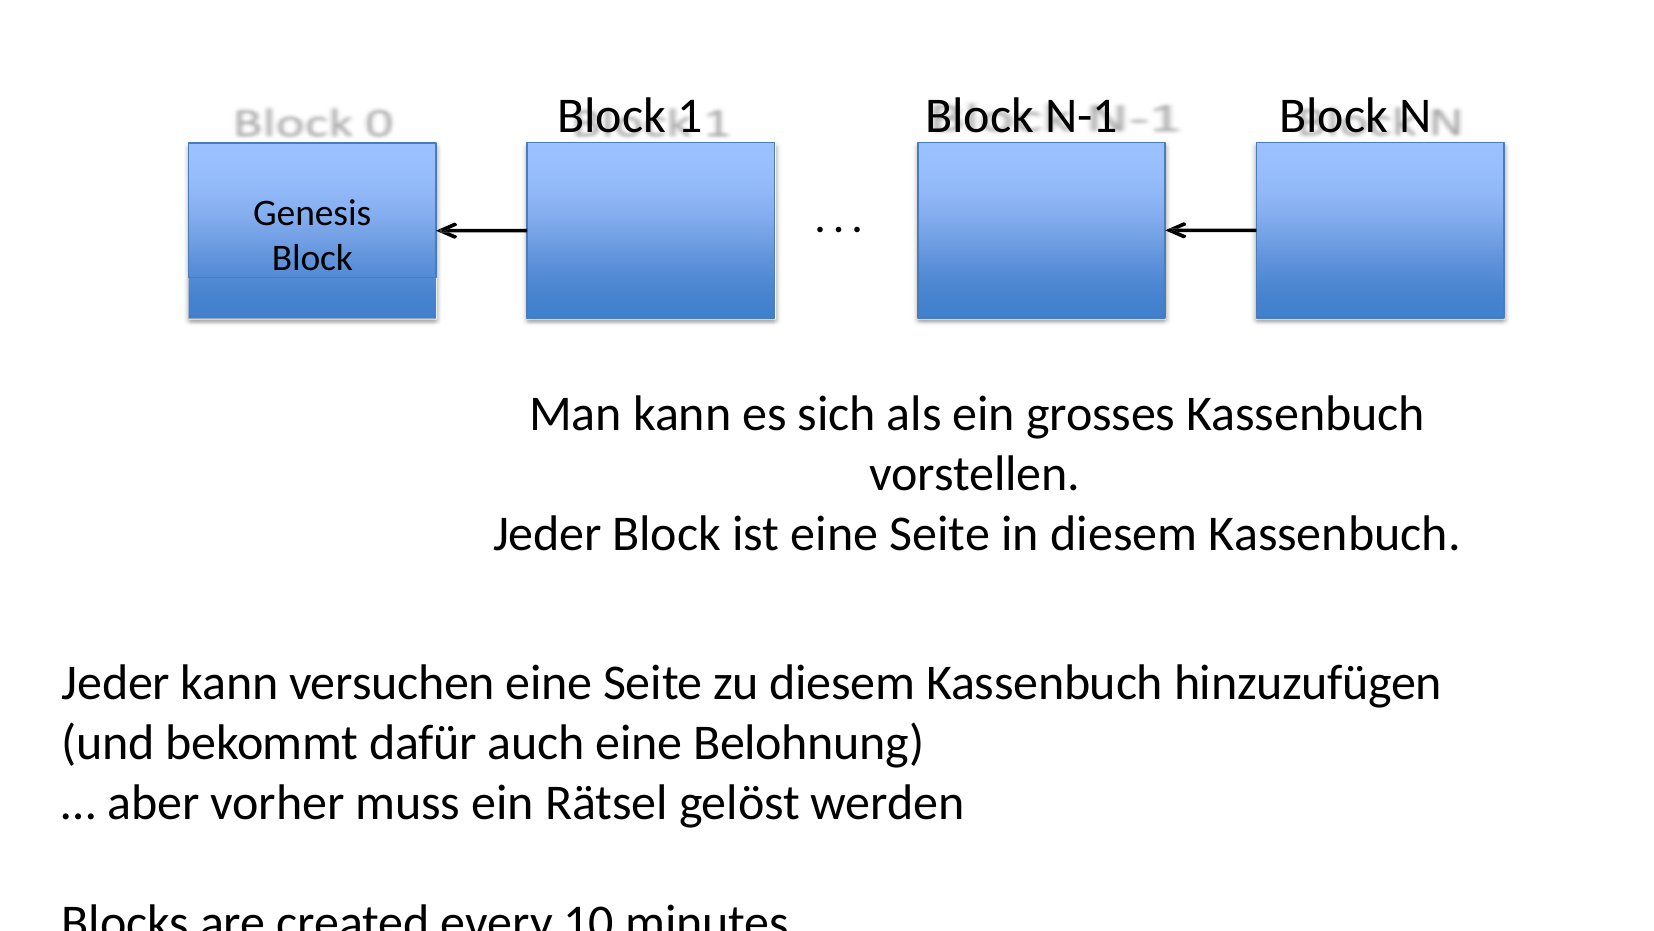

Block N-1
Block N
Block 1
Genesis
Block
. . .
Man kann es sich als ein grosses Kassenbuch vorstellen.
Jeder Block ist eine Seite in diesem Kassenbuch.
Jeder kann versuchen eine Seite zu diesem Kassenbuch hinzuzufügen (und bekommt dafür auch eine Belohnung)
… aber vorher muss ein Rätsel gelöst werden
Blocks are created every 10 minutes.